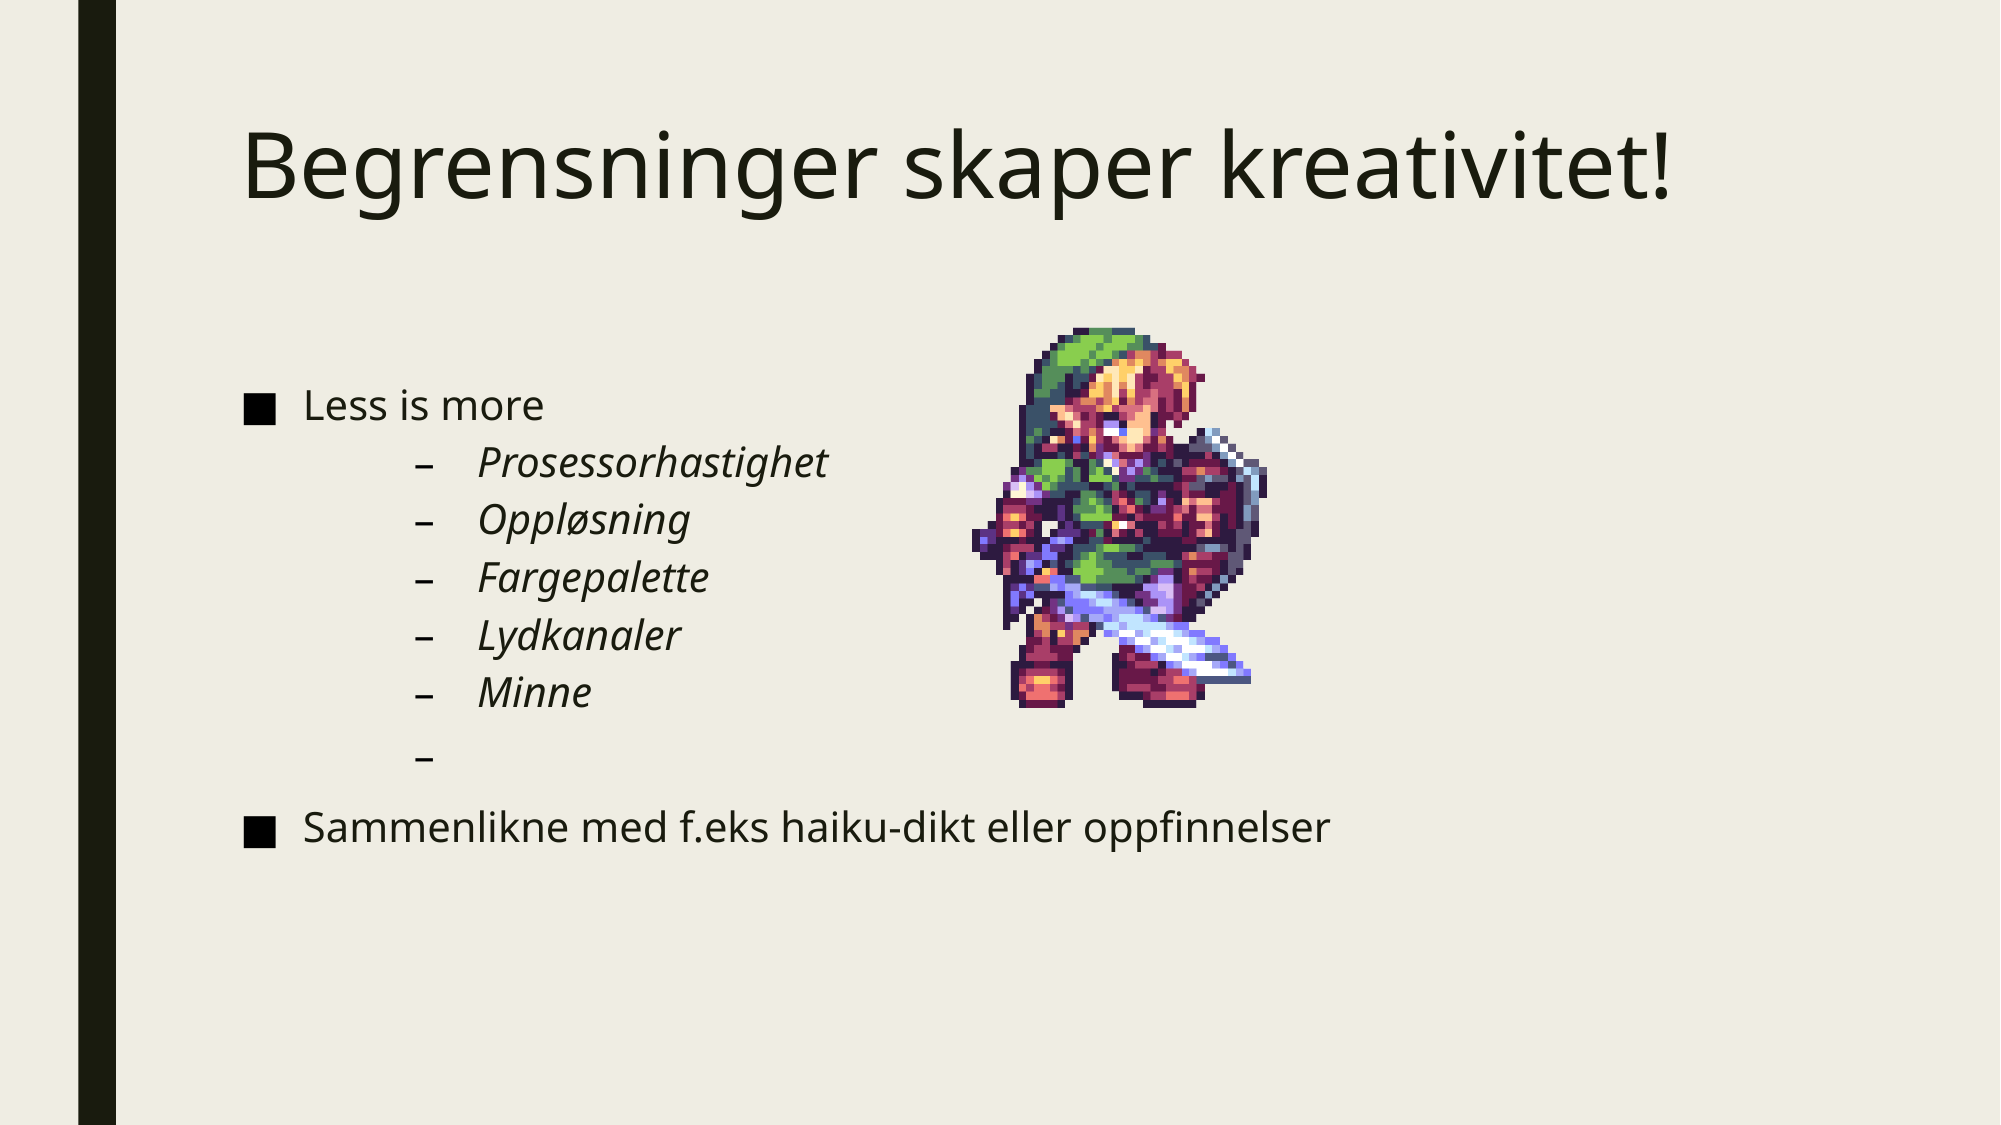

# Begrensninger skaper kreativitet!
Less is more
Prosessorhastighet
Oppløsning
Fargepalette
Lydkanaler
Minne
Sammenlikne med f.eks haiku-dikt eller oppfinnelser